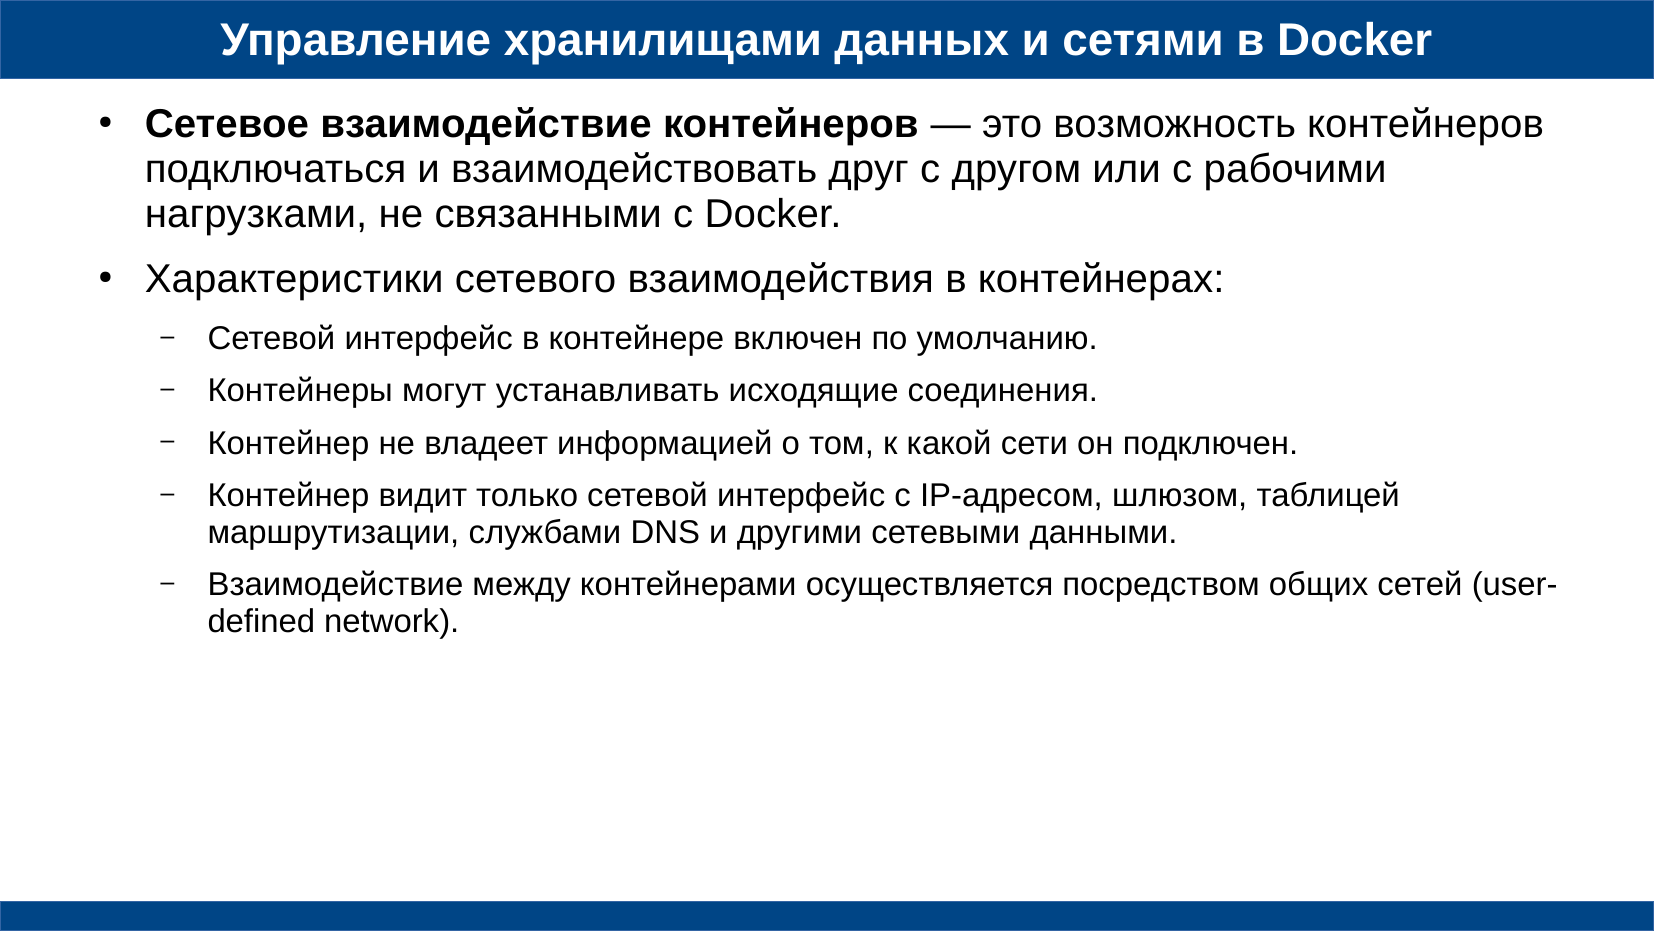

# Управление хранилищами данных и сетями в Docker
Сетевое взаимодействие контейнеров — это возможность контейнеров подключаться и взаимодействовать друг с другом или с рабочими нагрузками, не связанными с Docker.
Характеристики сетевого взаимодействия в контейнерах:
Сетевой интерфейс в контейнере включен по умолчанию.
Контейнеры могут устанавливать исходящие соединения.
Контейнер не владеет информацией о том, к какой сети он подключен.
Контейнер видит только сетевой интерфейс с IP-адресом, шлюзом, таблицей маршрутизации, службами DNS и другими сетевыми данными.
Взаимодействие между контейнерами осуществляется посредством общих сетей (user-defined network).